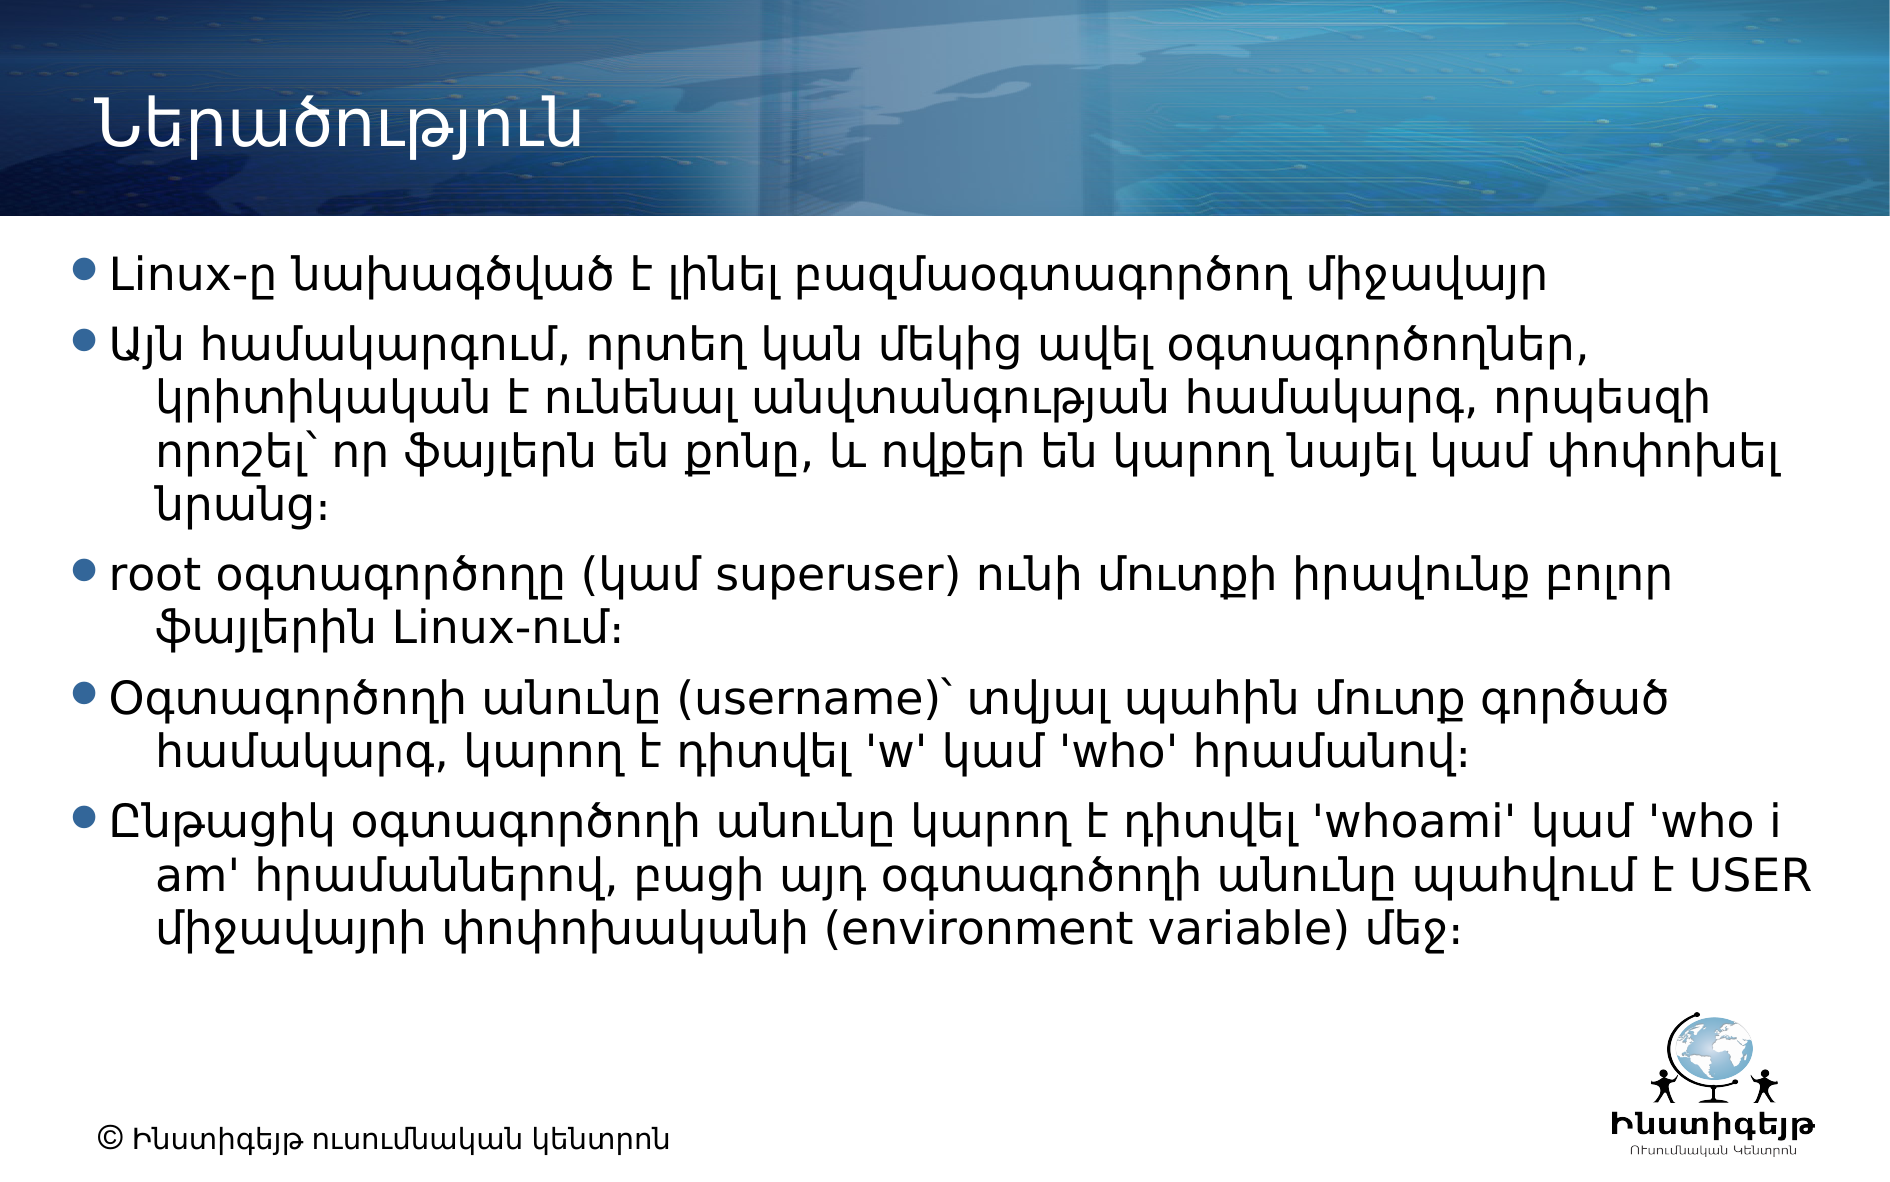

# Ներածություն
Linux-ը նախագծված է լինել բազմաօգտագործող միջավայր
Այն համակարգում, որտեղ կան մեկից ավել օգտագործողներ, կրիտիկական է ունենալ անվտանգության համակարգ, որպեսզի որոշել՝ որ ֆայլերն են քոնը, և ովքեր են կարող նայել կամ փոփոխել նրանց։
root օգտագործողը (կամ superuser) ունի մուտքի իրավունք բոլոր ֆայլերին Linux-ում։
Օգտագործողի անունը (username)՝ տվյալ պահին մուտք գործած համակարգ, կարող է դիտվել 'w' կամ 'who' հրամանով։
Ընթացիկ օգտագործողի անունը կարող է դիտվել 'whoami' կամ 'who i am' հրամաններով, բացի այդ օգտագոծողի անունը պահվում է USER միջավայրի փոփոխականի (environment variable) մեջ։